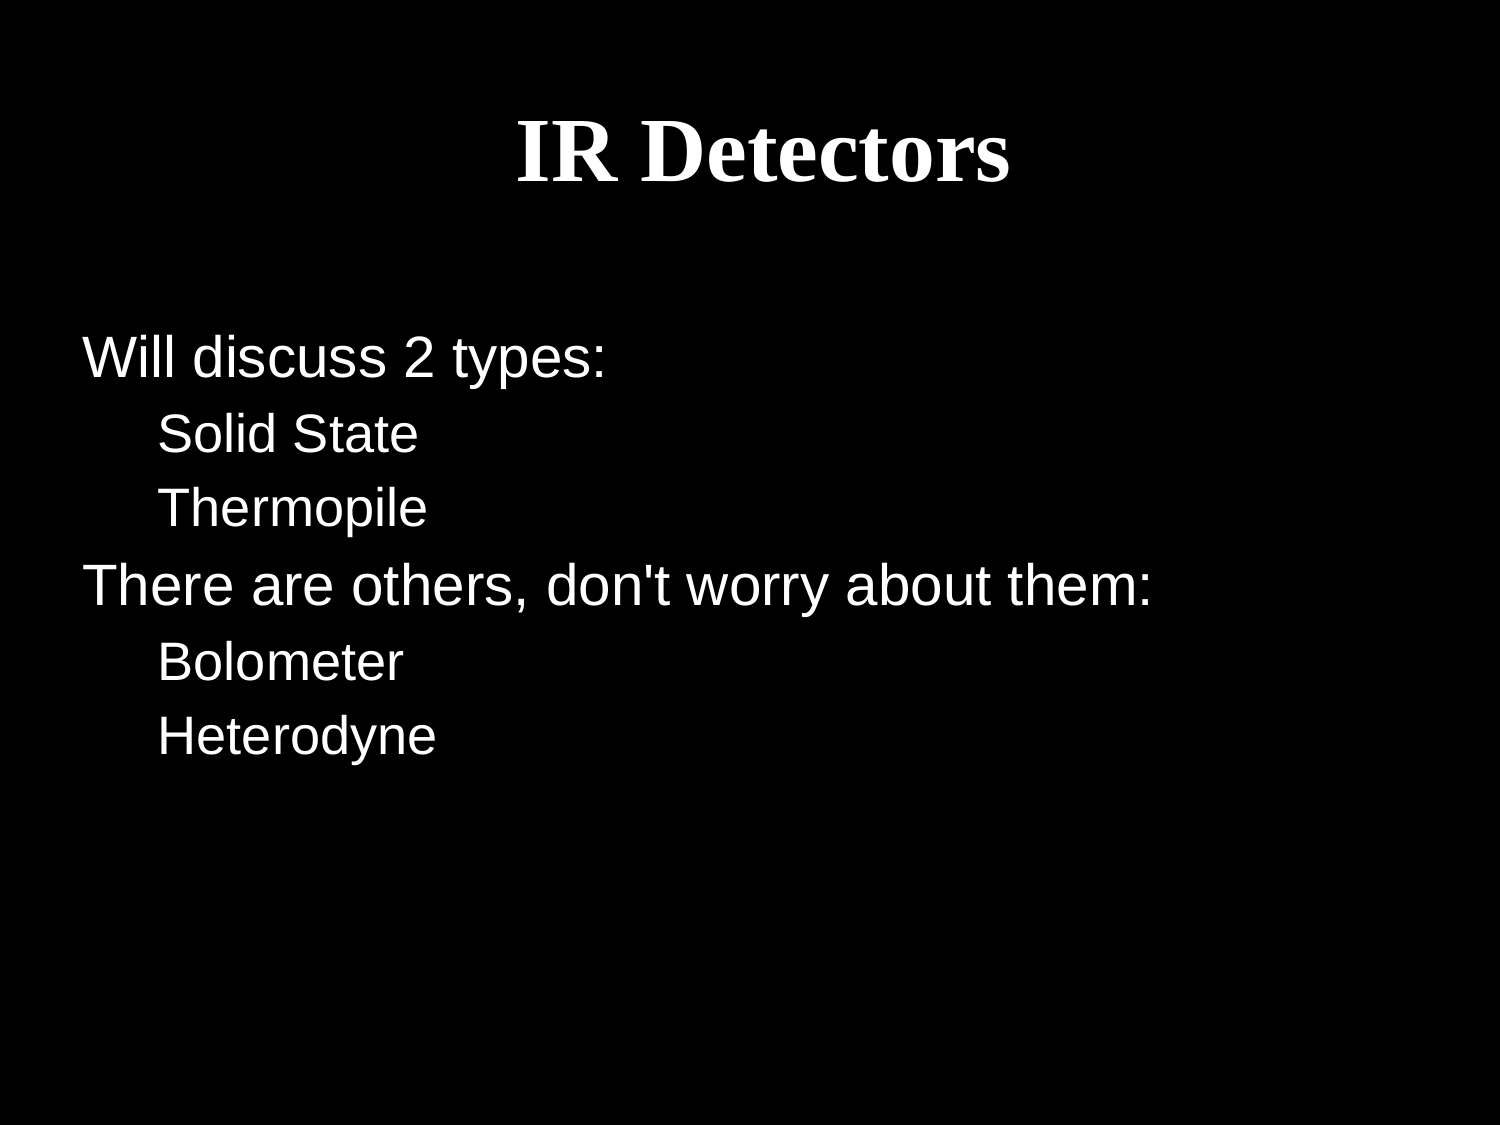

# IR Detectors
Will discuss 2 types:
Solid State
Thermopile
There are others, don't worry about them:
Bolometer
Heterodyne